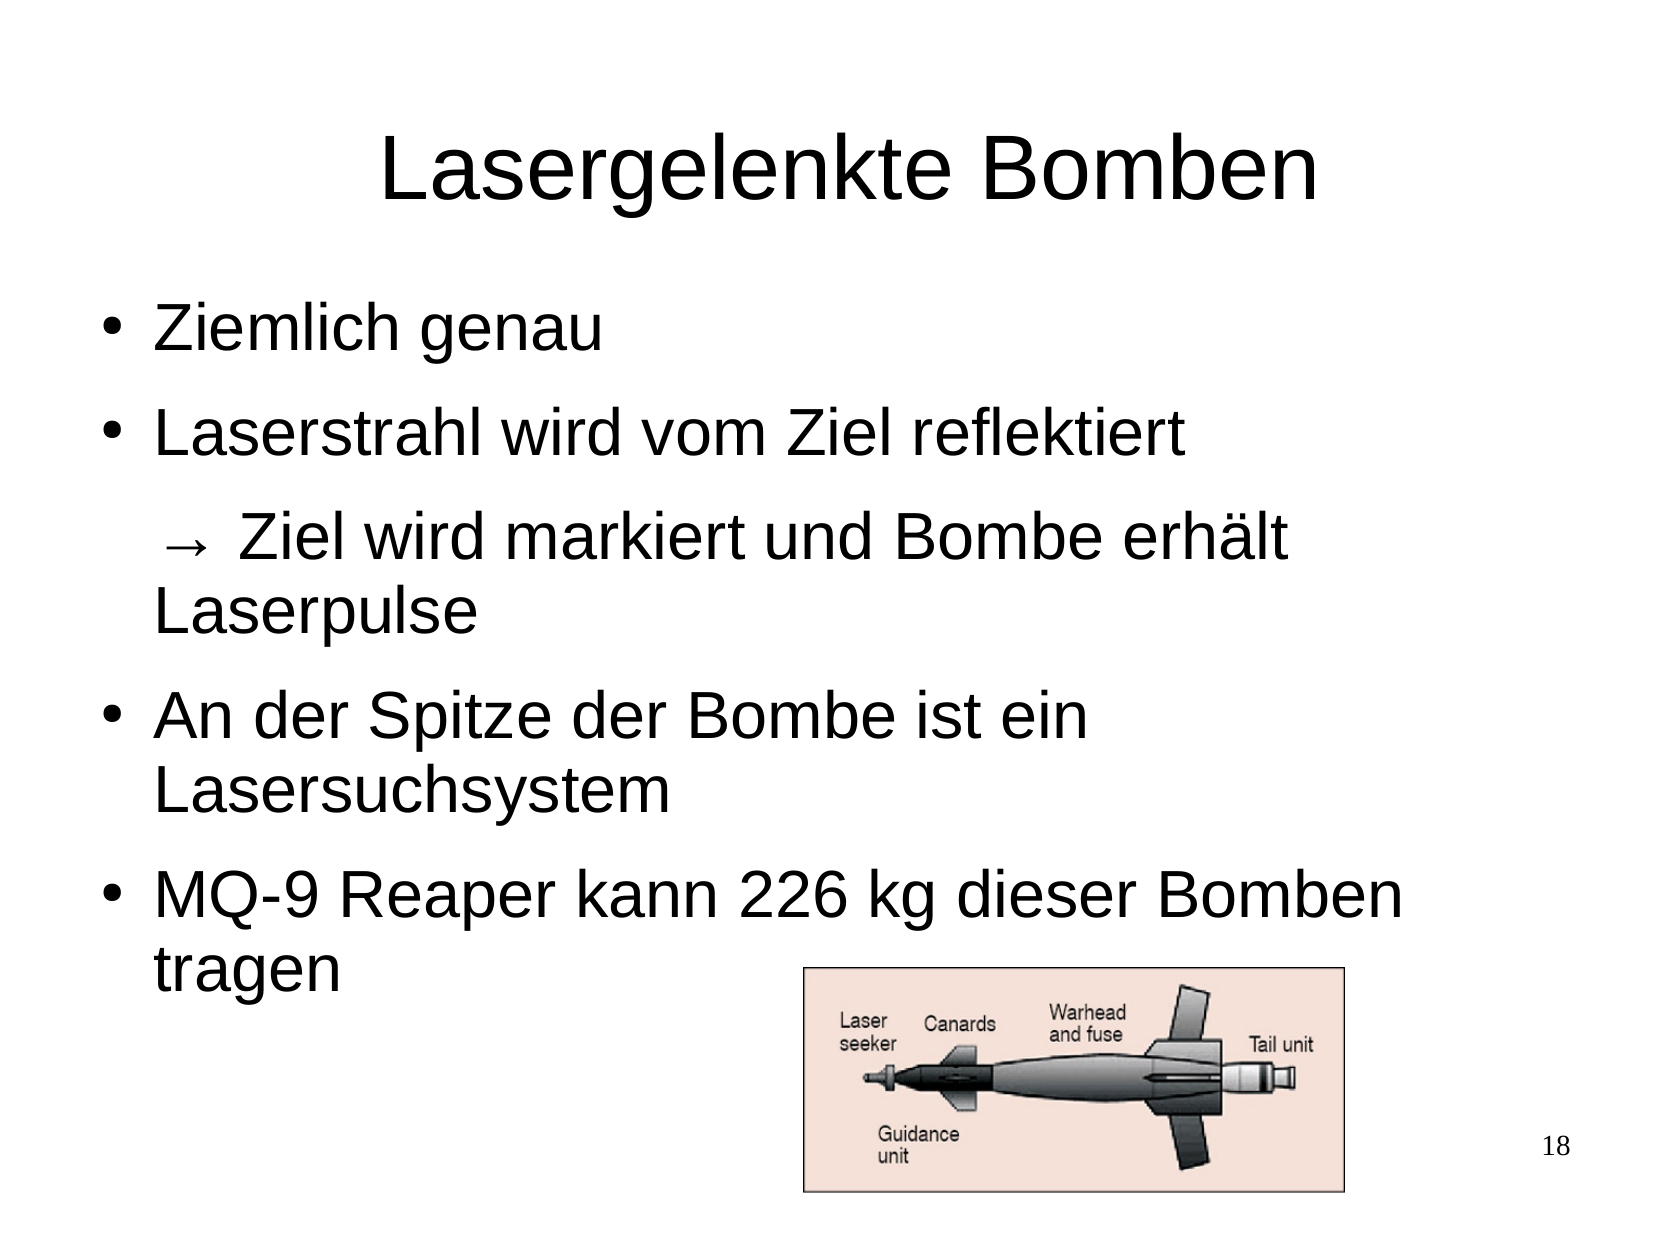

# Lasergelenkte Bomben
Ziemlich genau
Laserstrahl wird vom Ziel reflektiert
→ Ziel wird markiert und Bombe erhält Laserpulse
An der Spitze der Bombe ist ein Lasersuchsystem
MQ-9 Reaper kann 226 kg dieser Bomben tragen
18